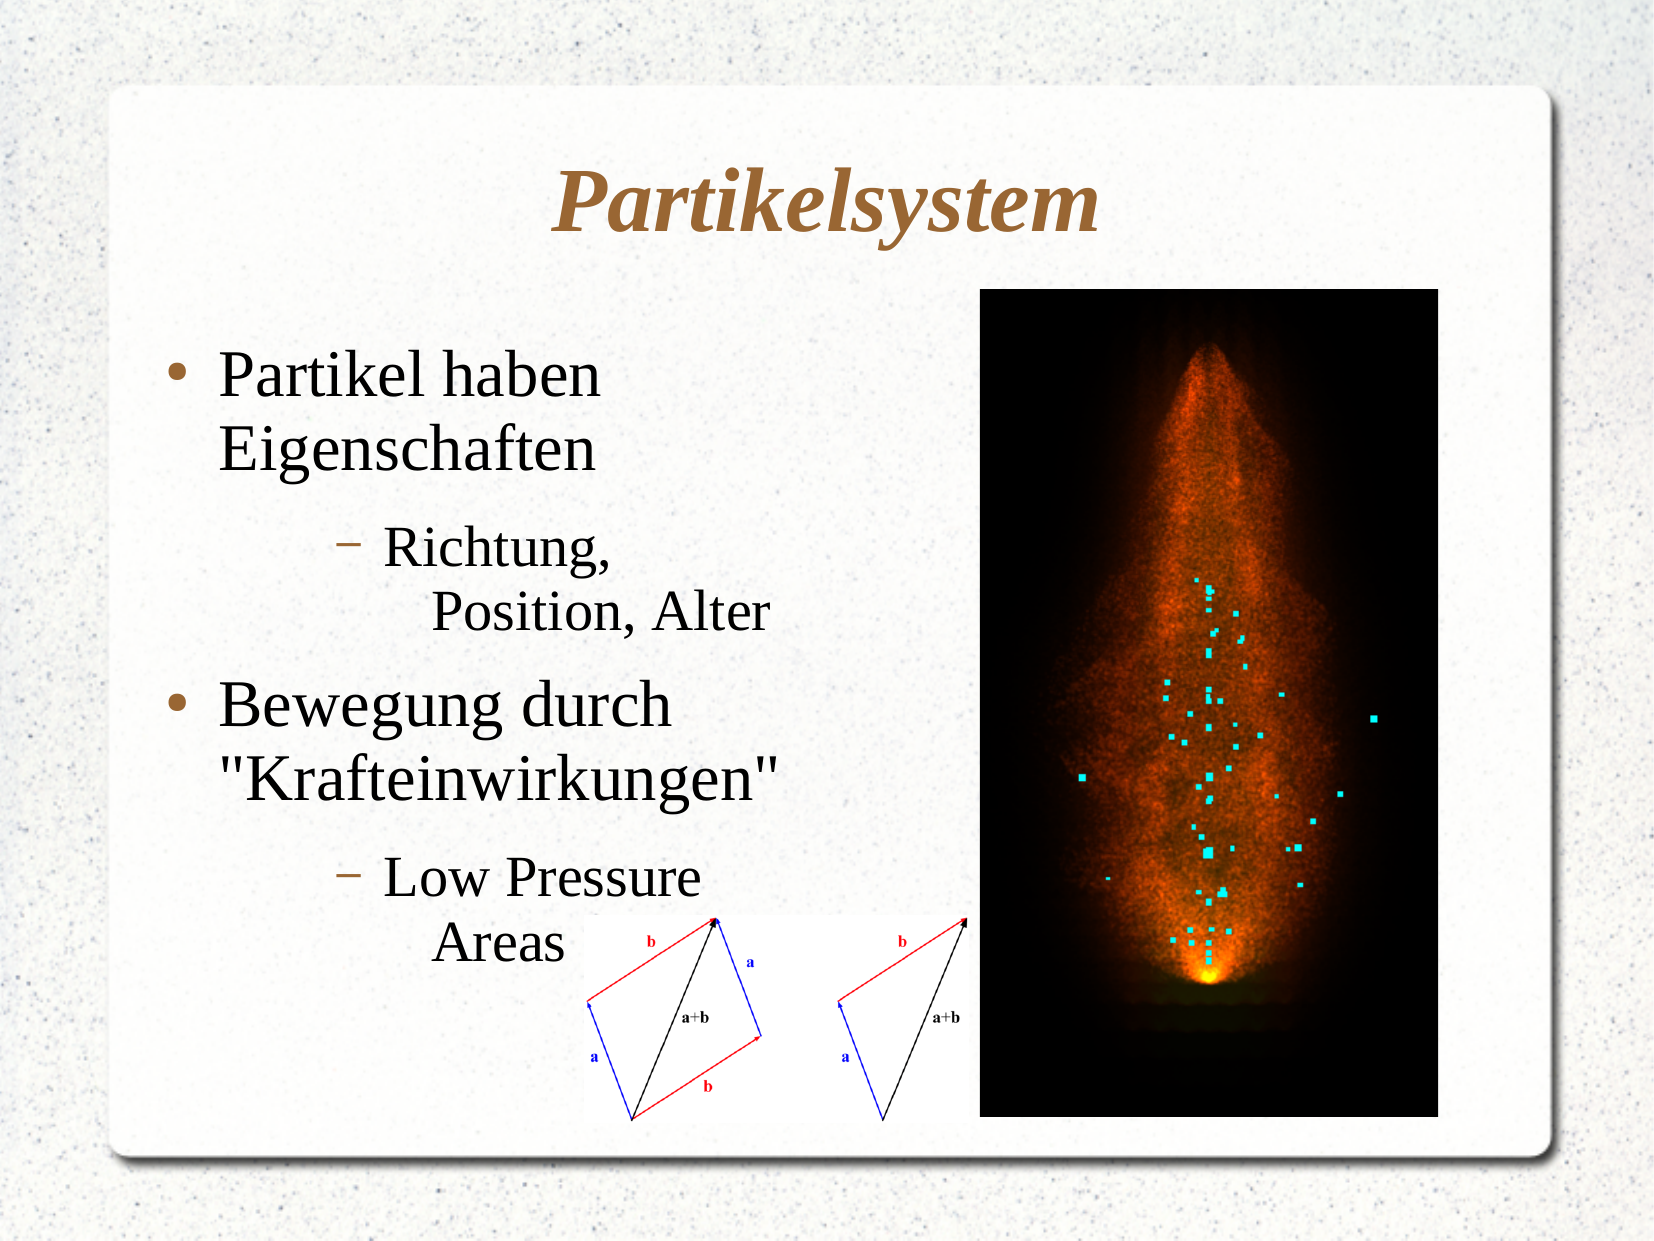

# Partikelsystem
Partikel haben Eigenschaften
Richtung, Position, Alter
Bewegung durch "Krafteinwirkungen"
Low Pressure Areas